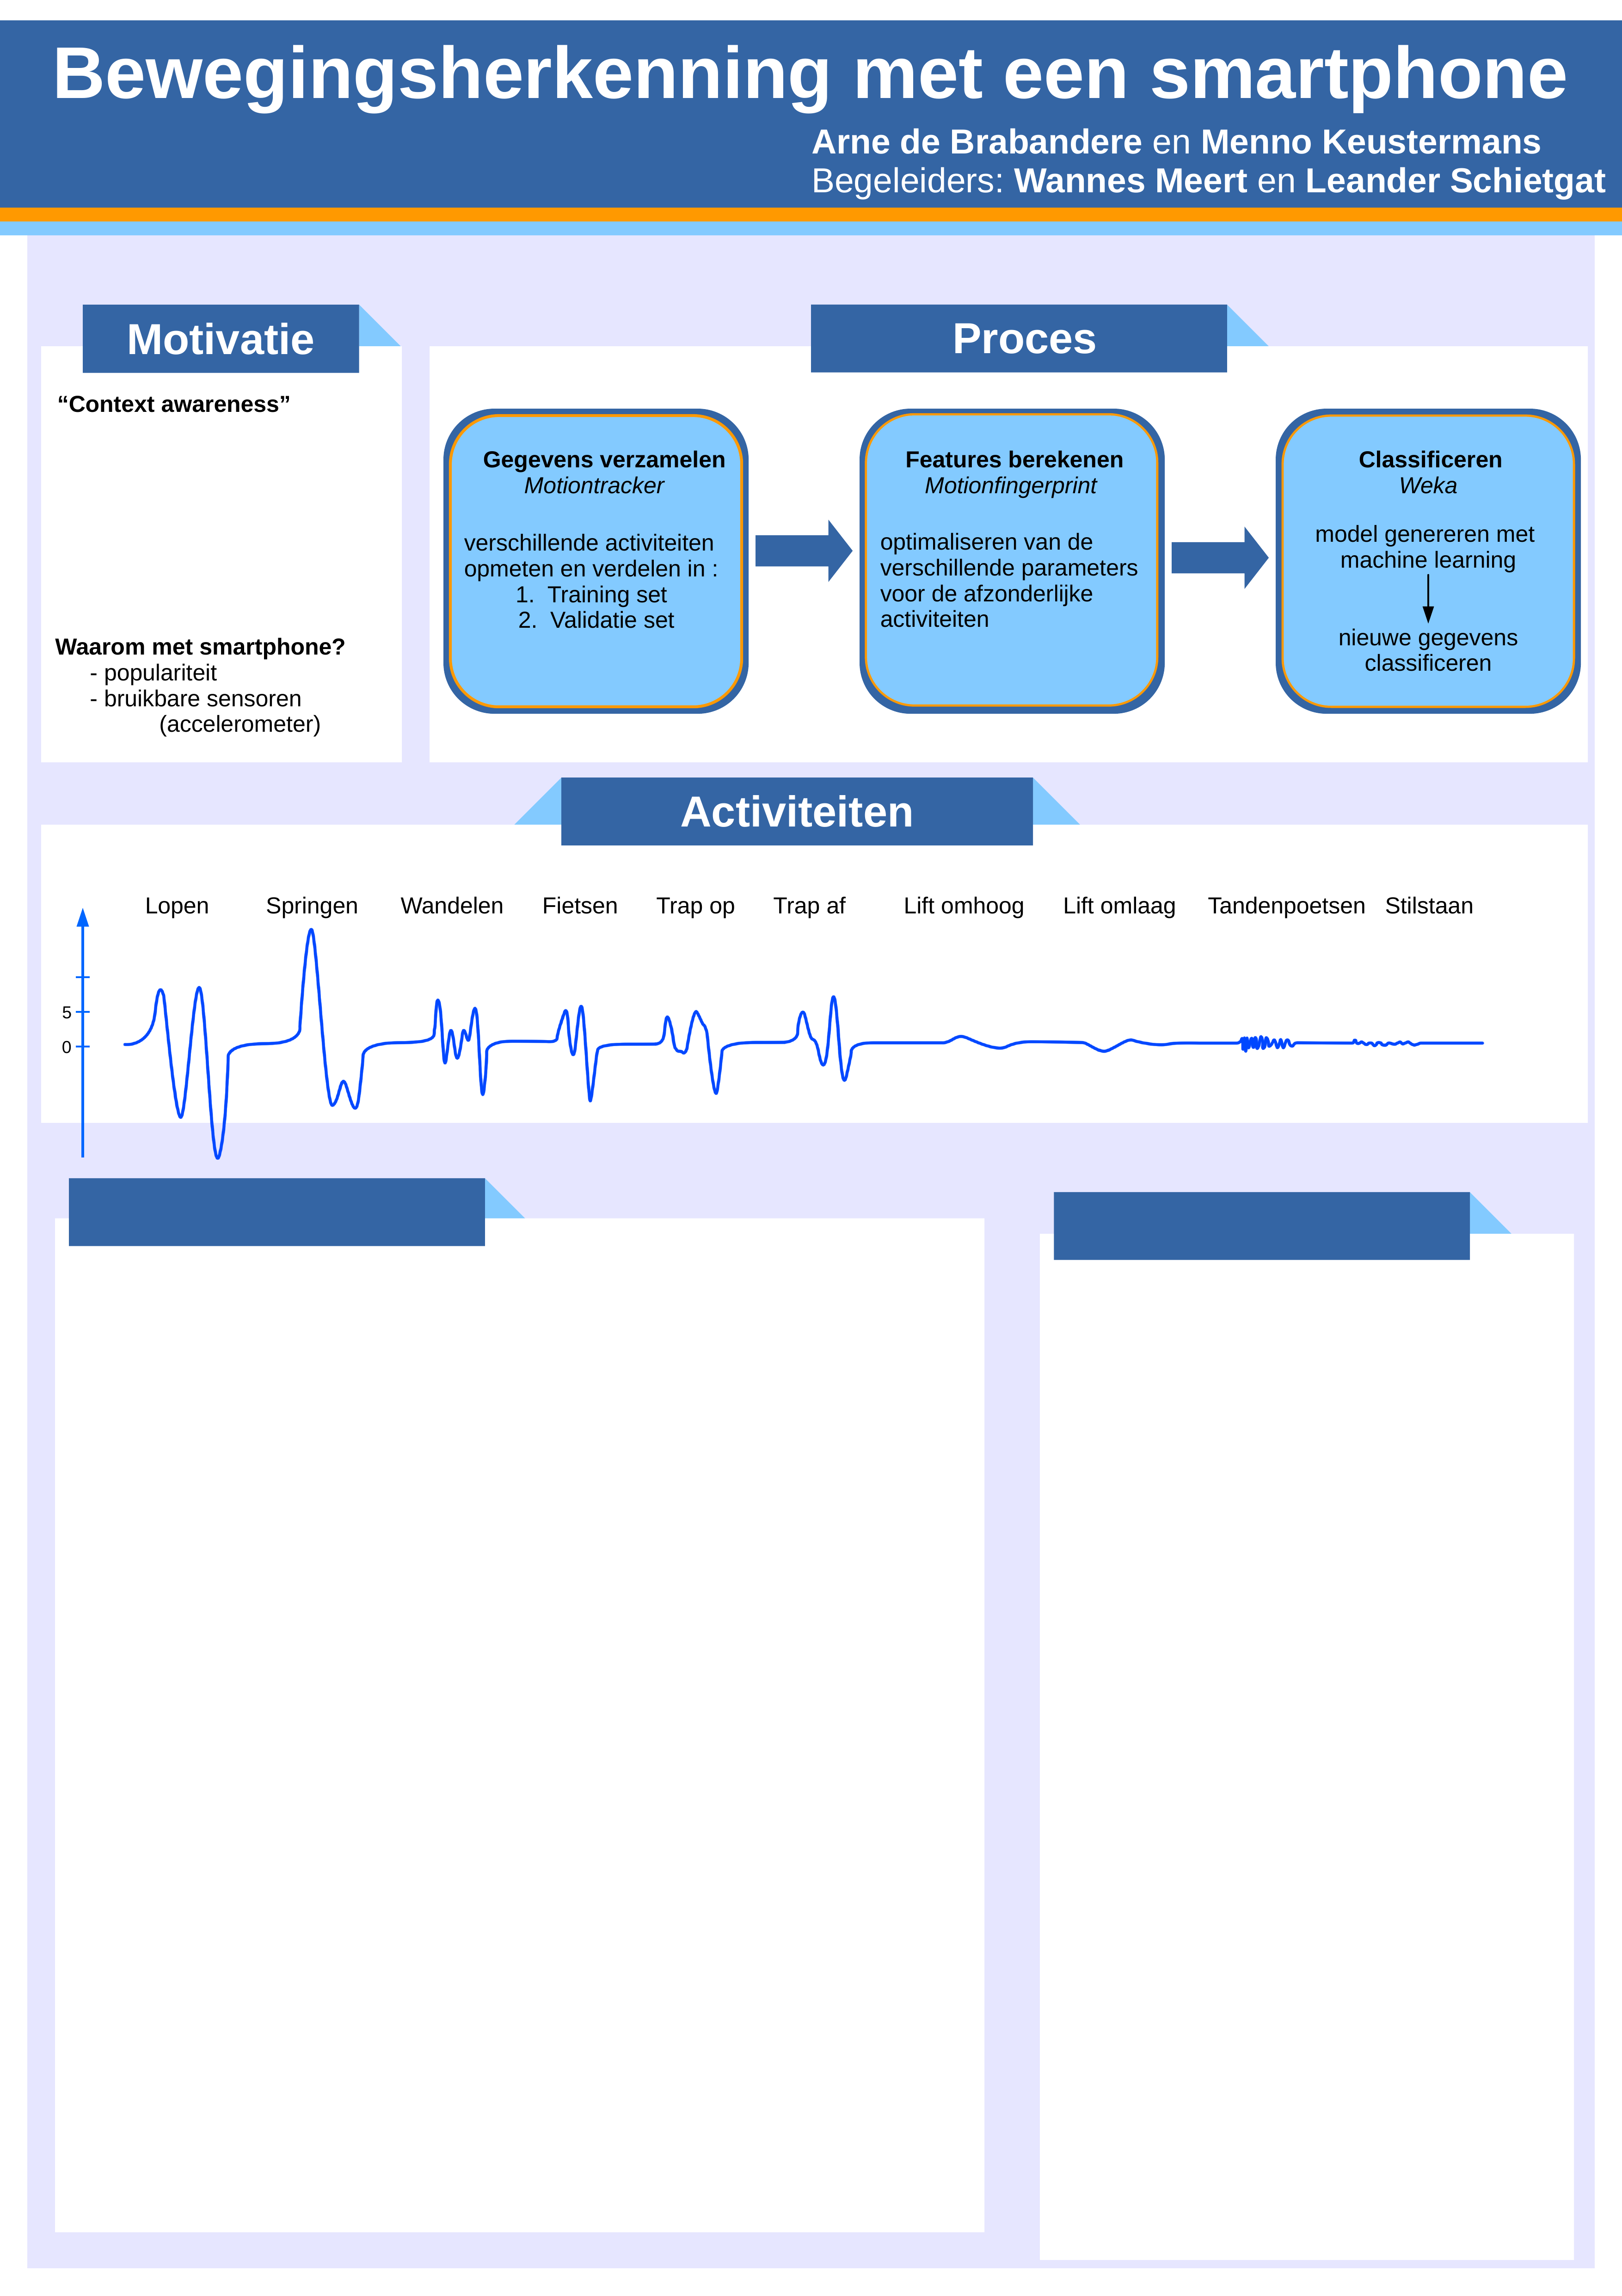

Bewegingsherkenning met een smartphone
Arne de Brabandere en Menno Keustermans
Begeleiders: Wannes Meert en Leander Schietgat
 Proces
Motivatie
“Context awareness”
 Gegevens verzamelen					 Features berekenen					 	Classificeren
	 Motiontracker							 Motionfingerprint						 Weka
model genereren met machine learning
nieuwe gegevens classificeren
optimaliseren van de verschillende parameters voor de afzonderlijke activiteiten
verschillende activiteiten opmeten en verdelen in : 1. Training set
	 2. Validatie set
Waarom met smartphone?
	- populariteit
	- bruikbare sensoren
			(accelerometer)
Activiteiten
Lopen	 Springen	 Wandelen Fietsen Trap op Trap af Lift omhoog Lift omlaag Tandenpoetsen Stilstaan
5
0
Springen